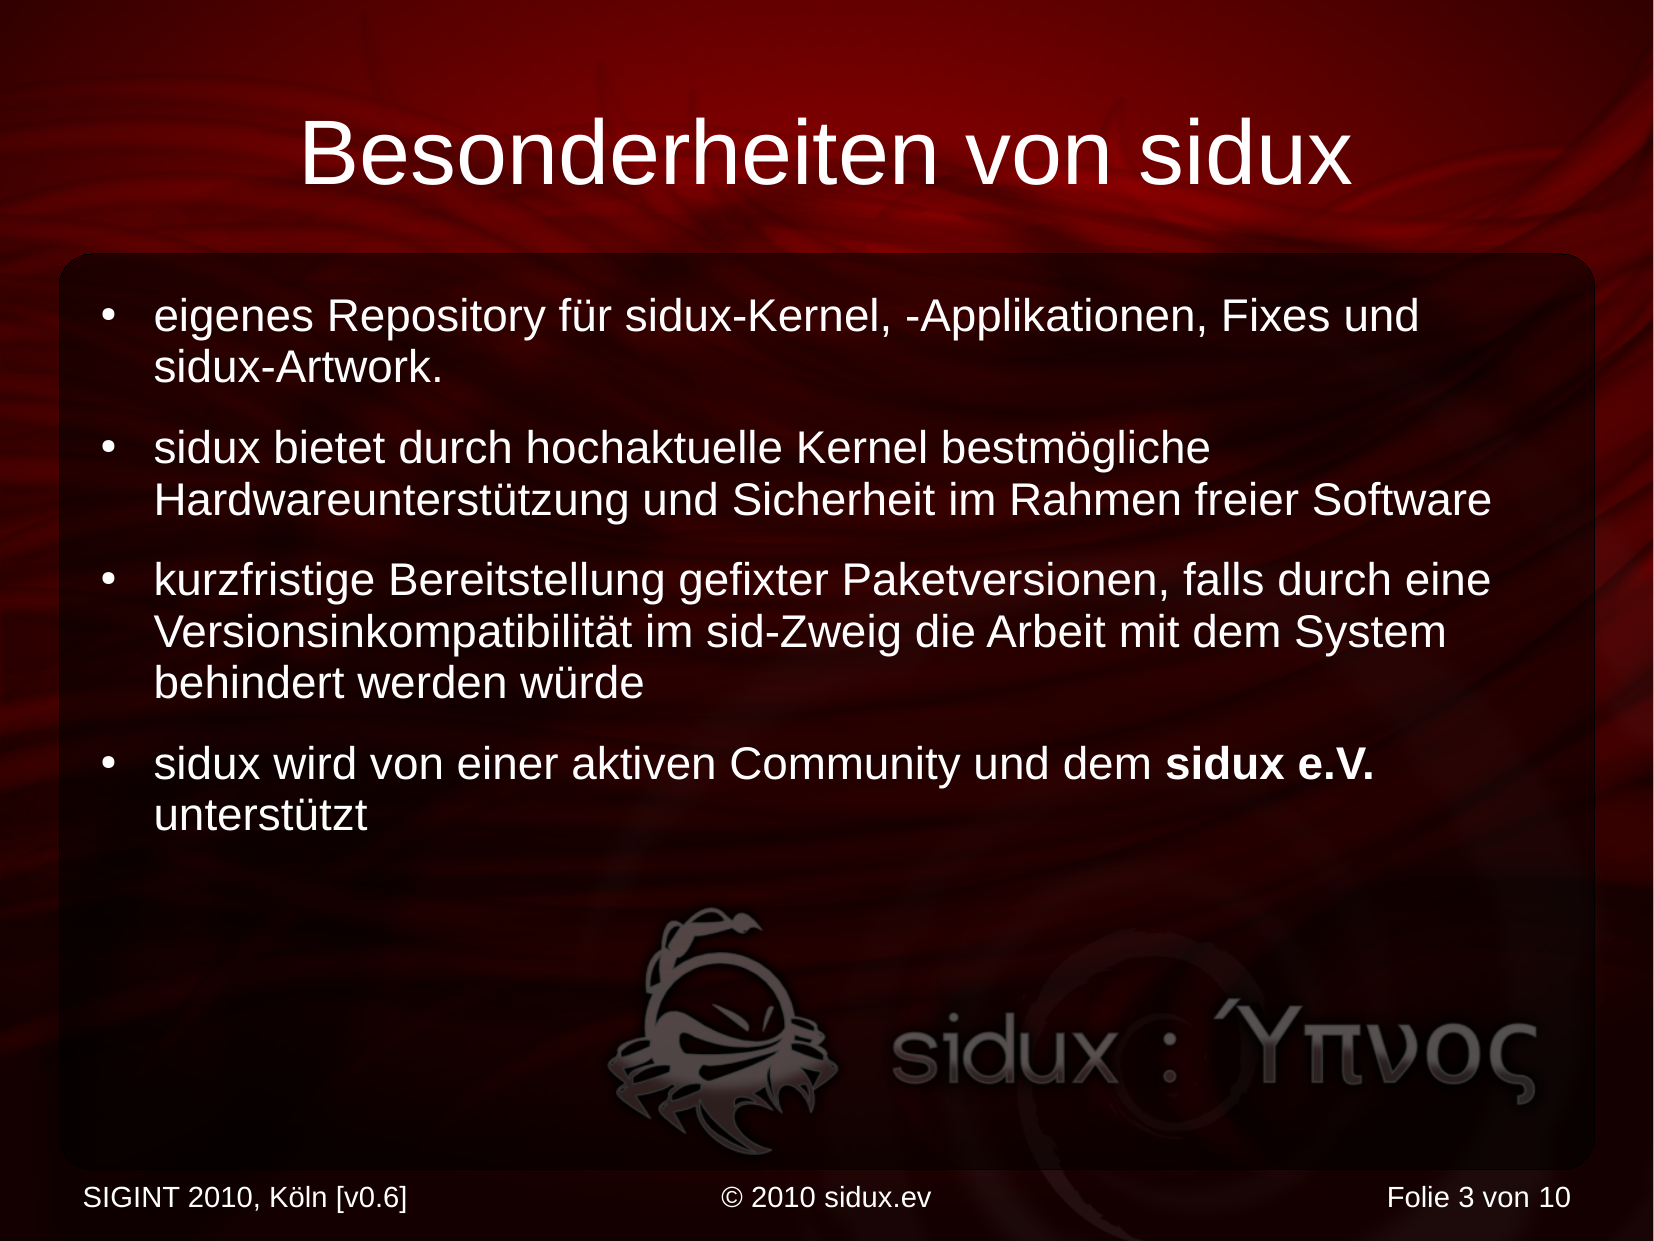

# Besonderheiten von sidux
eigenes Repository für sidux-Kernel, -Applikationen, Fixes und
sidux-Artwork.
sidux bietet durch hochaktuelle Kernel bestmögliche Hardwareunterstützung und Sicherheit im Rahmen freier Software
kurzfristige Bereitstellung gefixter Paketversionen, falls durch eine Versionsinkompatibilität im sid-Zweig die Arbeit mit dem System behindert werden würde
sidux wird von einer aktiven Community und dem sidux e.V. unterstützt
3